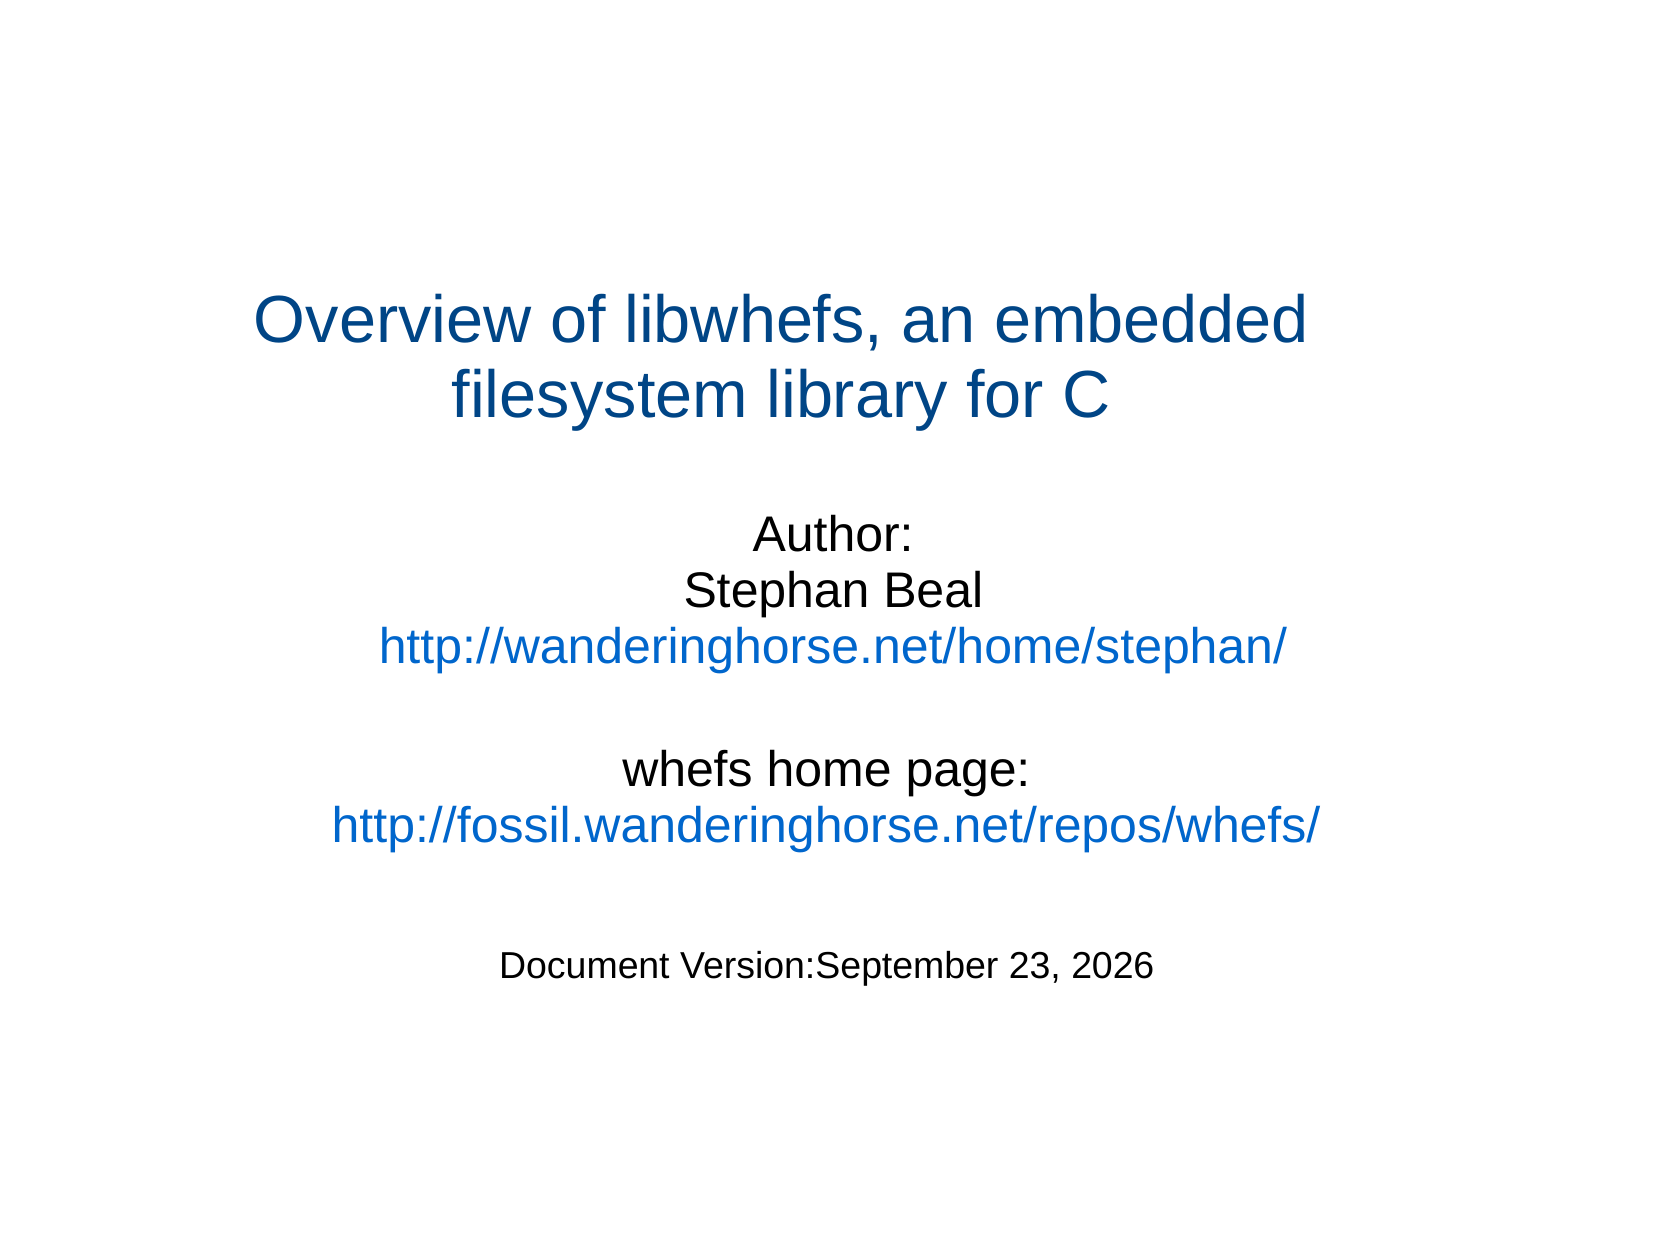

Overview of libwhefs, an embedded filesystem library for C
Author:
Stephan Beal
http://wanderinghorse.net/home/stephan/
whefs home page:
http://fossil.wanderinghorse.net/repos/whefs/
Document Version: